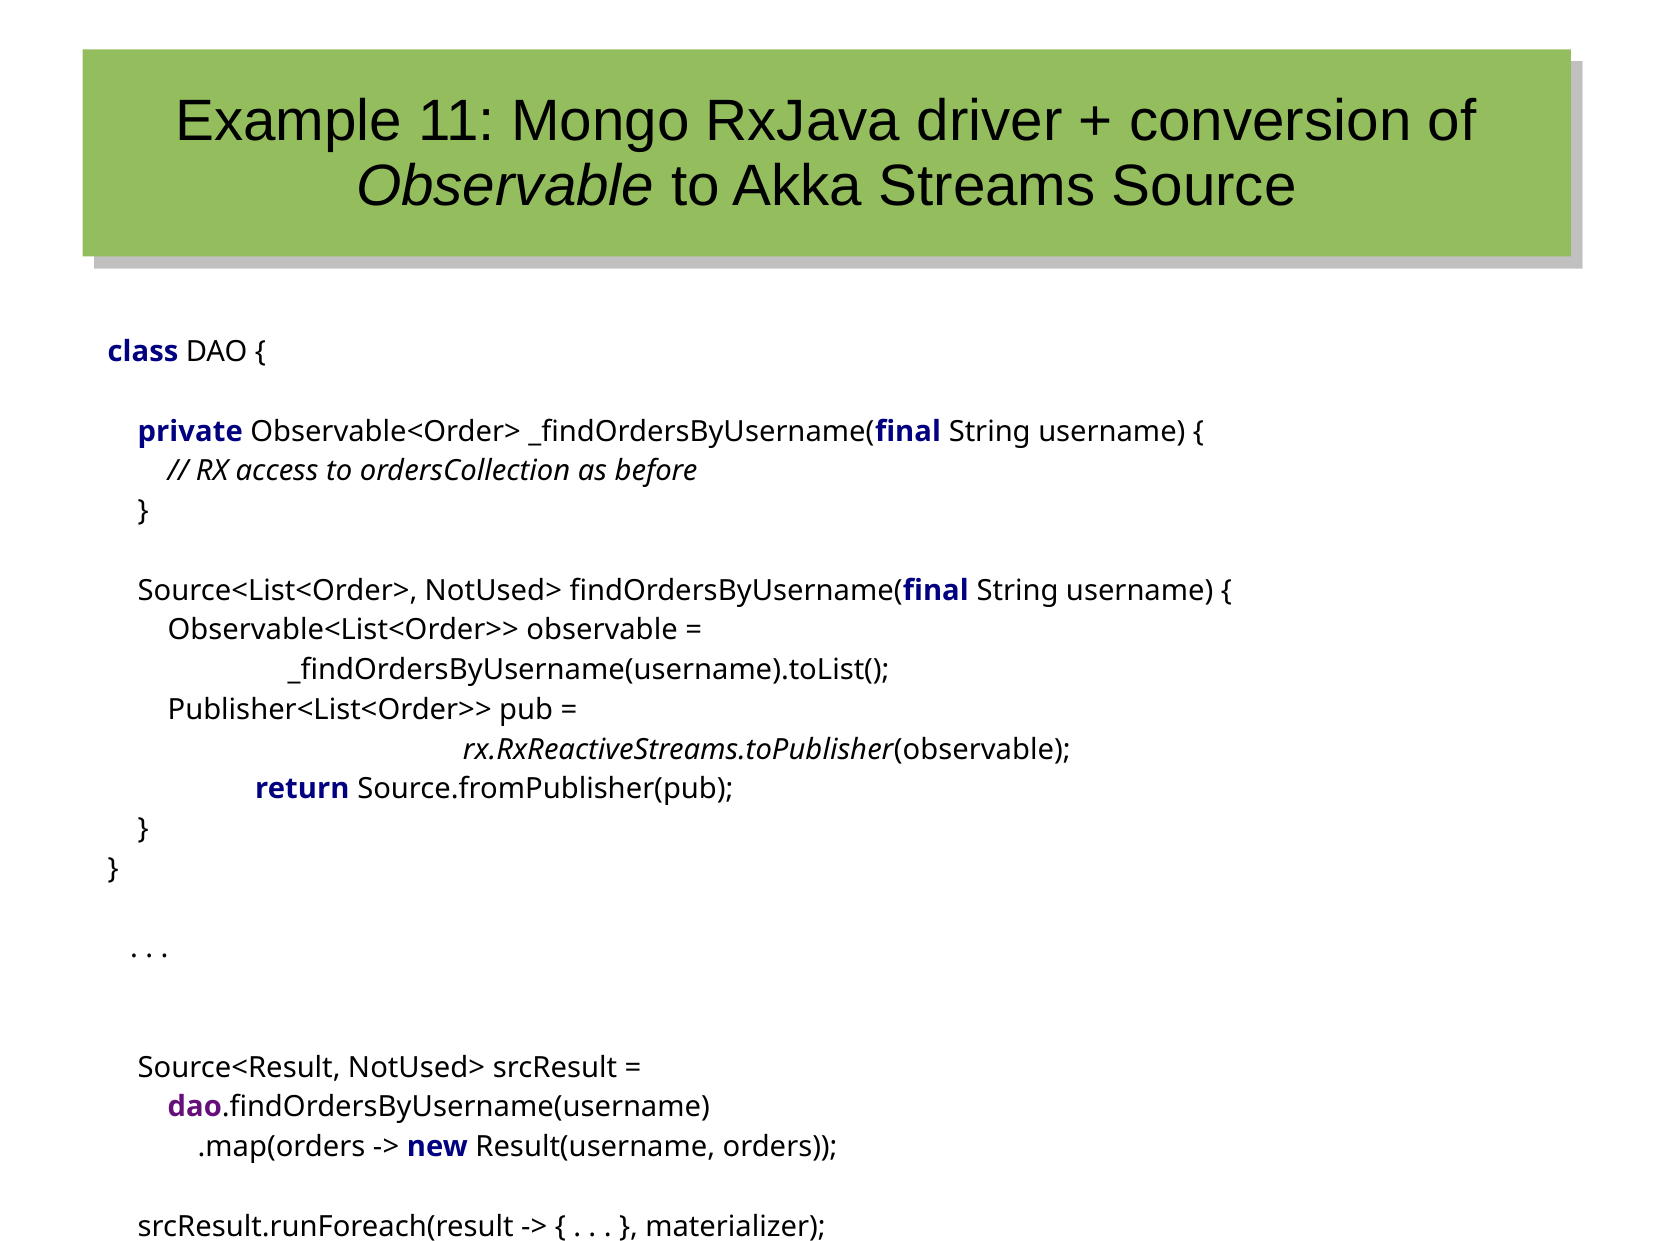

# Example 11: Mongo RxJava driver + conversion of Observable to Akka Streams Source
class DAO {
 private Observable<Order> _findOrdersByUsername(final String username) {
 // RX access to ordersCollection as before
 }
 Source<List<Order>, NotUsed> findOrdersByUsername(final String username) {
 Observable<List<Order>> observable =
 _findOrdersByUsername(username).toList();
 Publisher<List<Order>> pub =
				 rx.RxReactiveStreams.toPublisher(observable);
		return Source.fromPublisher(pub);
 }
}
 . . .
 Source<Result, NotUsed> srcResult =
 dao.findOrdersByUsername(username)
 .map(orders -> new Result(username, orders));
 srcResult.runForeach(result -> { . . . }, materializer);